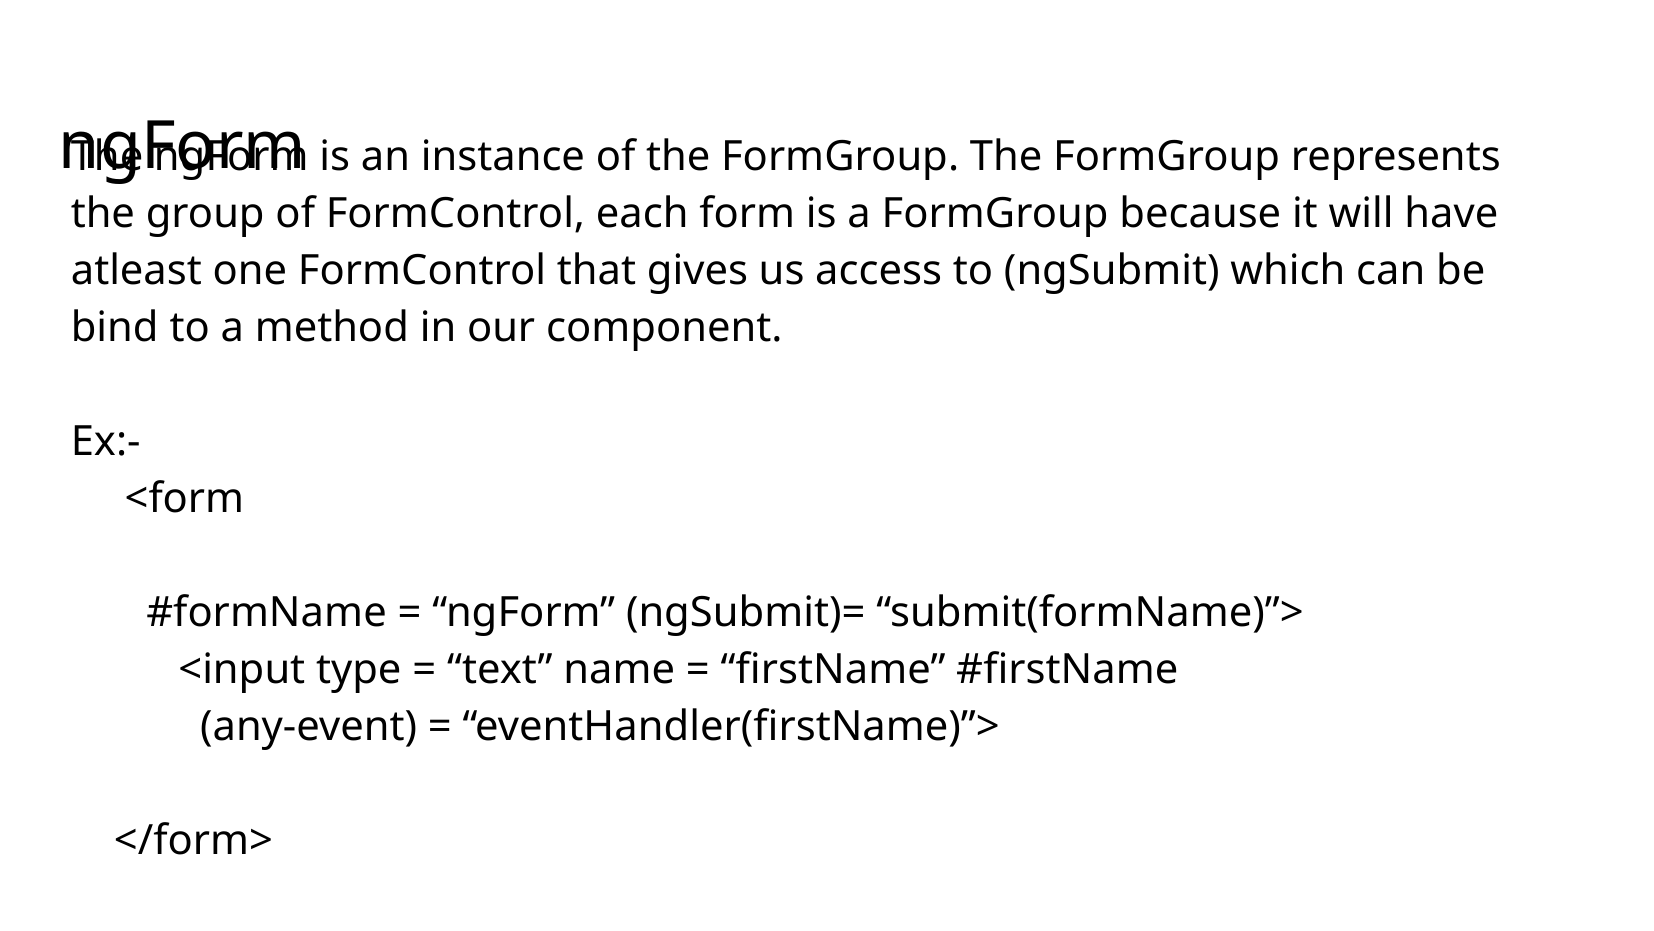

# ngForm
The ngForm is an instance of the FormGroup. The FormGroup represents the group of FormControl, each form is a FormGroup because it will have atleast one FormControl that gives us access to (ngSubmit) which can be bind to a method in our component.
Ex:-
 <form
 #formName = “ngForm” (ngSubmit)= “submit(formName)”>
 <input type = “text” name = “firstName” #firstName
 (any-event) = “eventHandler(firstName)”>
 </form>